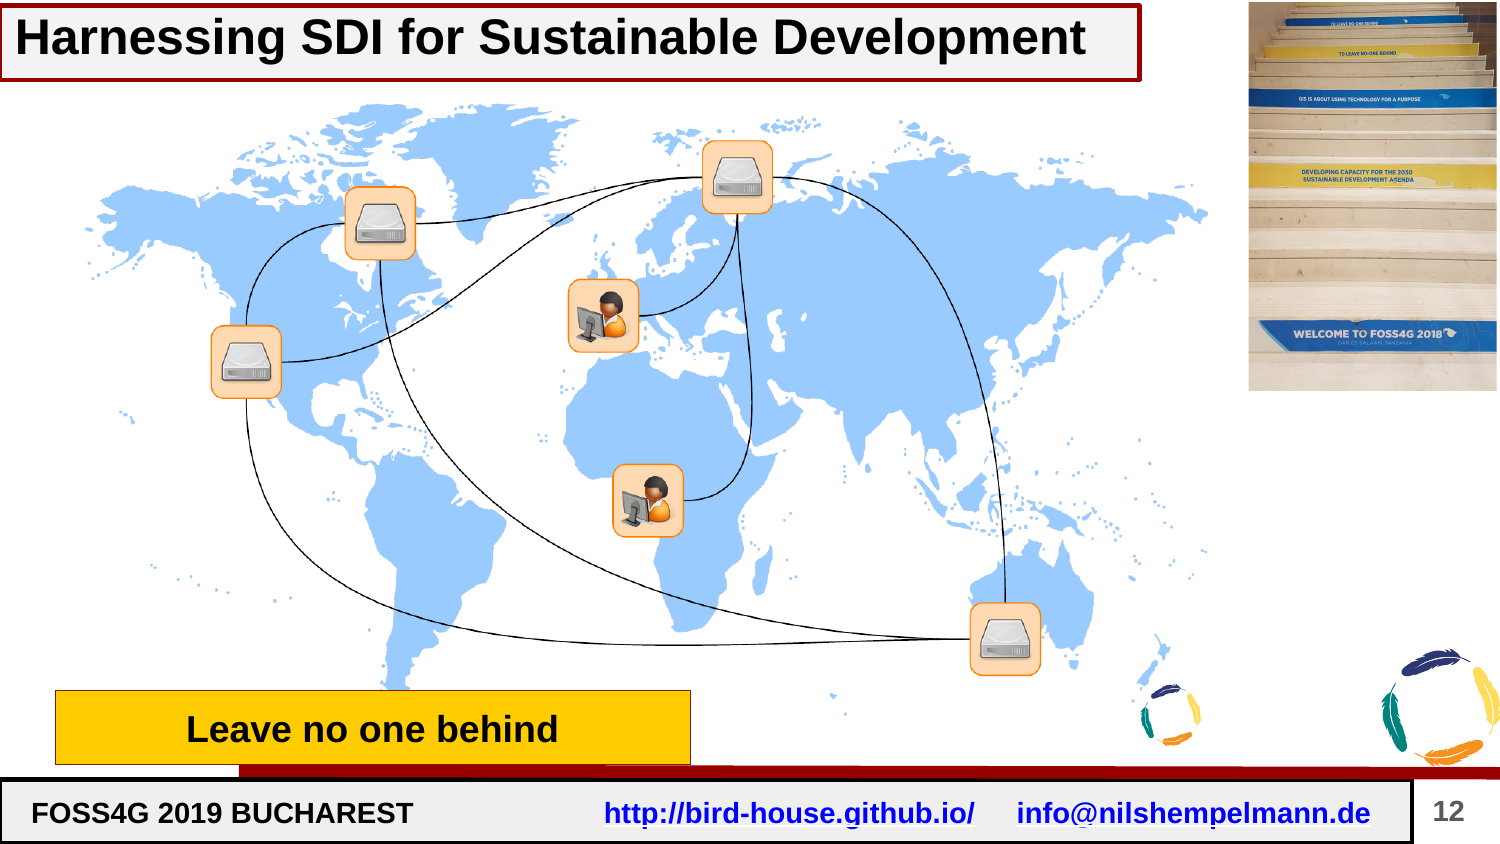

Harnessing SDI for Sustainable Development
Leave no one behind